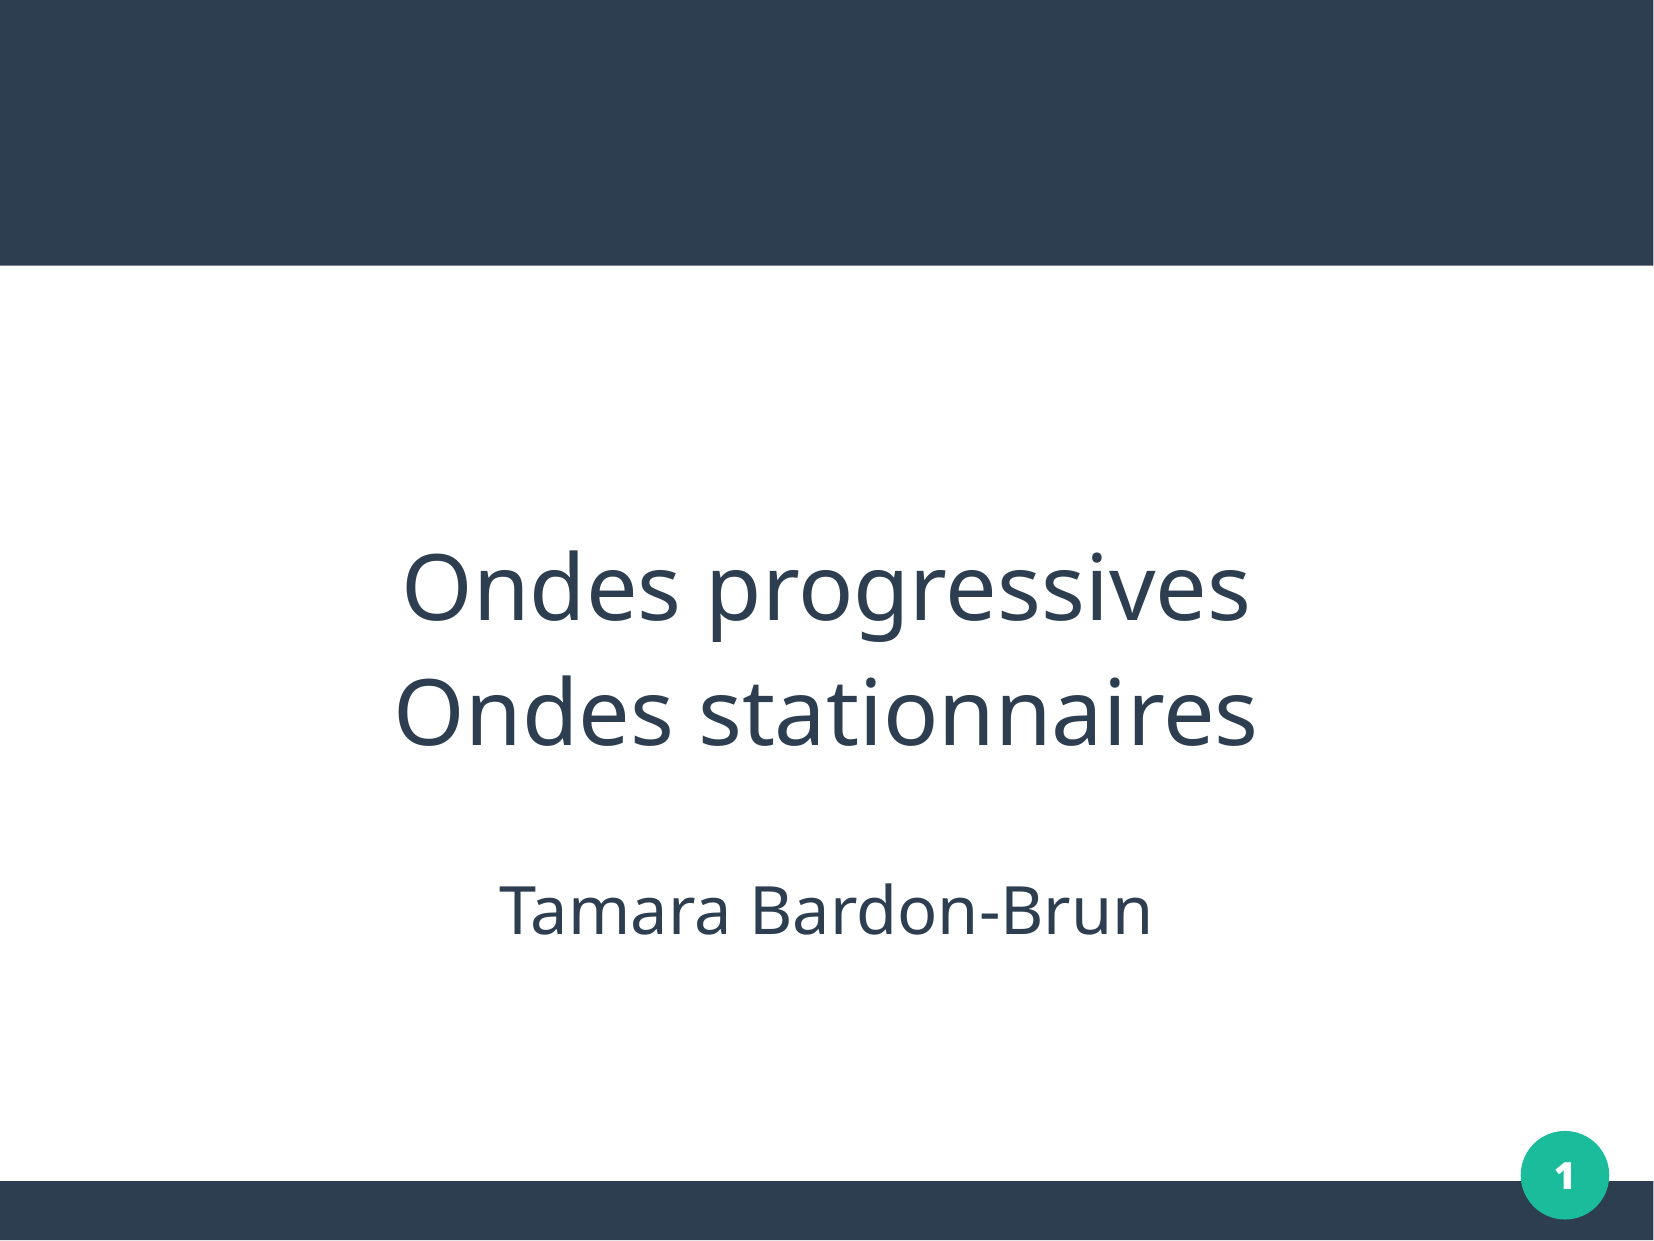

#
Ondes progressives
Ondes stationnaires
Tamara Bardon-Brun
1